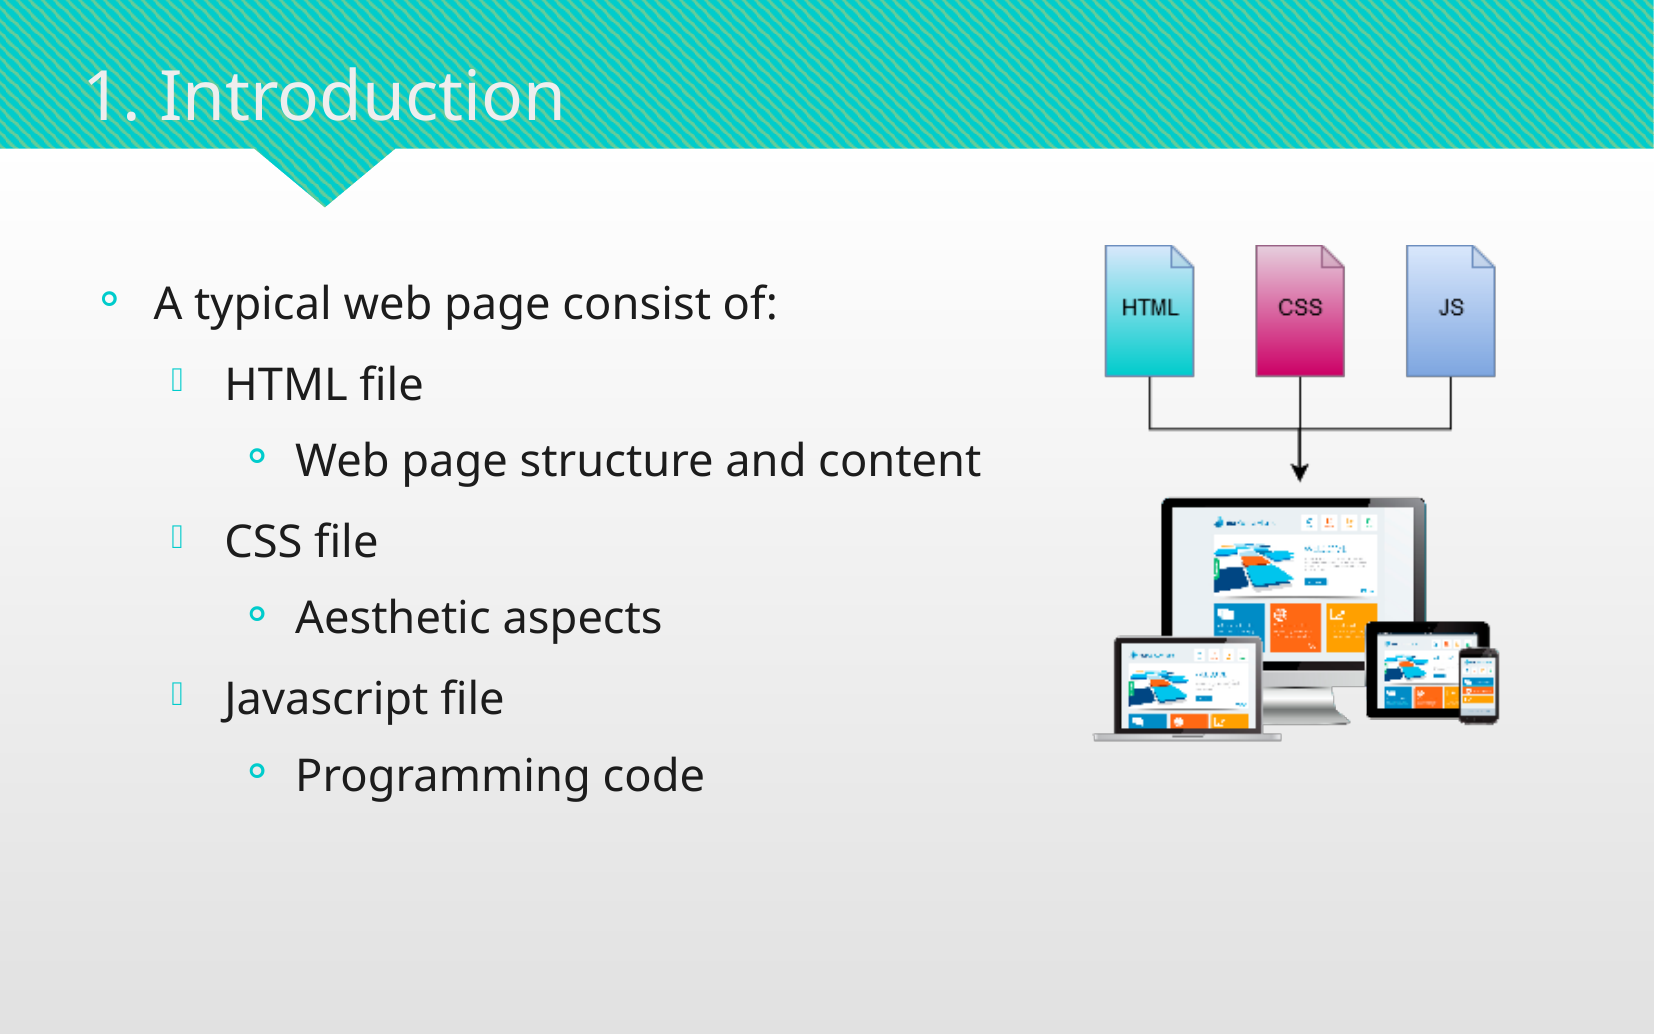

# 1. Introduction
A typical web page consist of:
HTML file
Web page structure and content
CSS file
Aesthetic aspects
Javascript file
Programming code